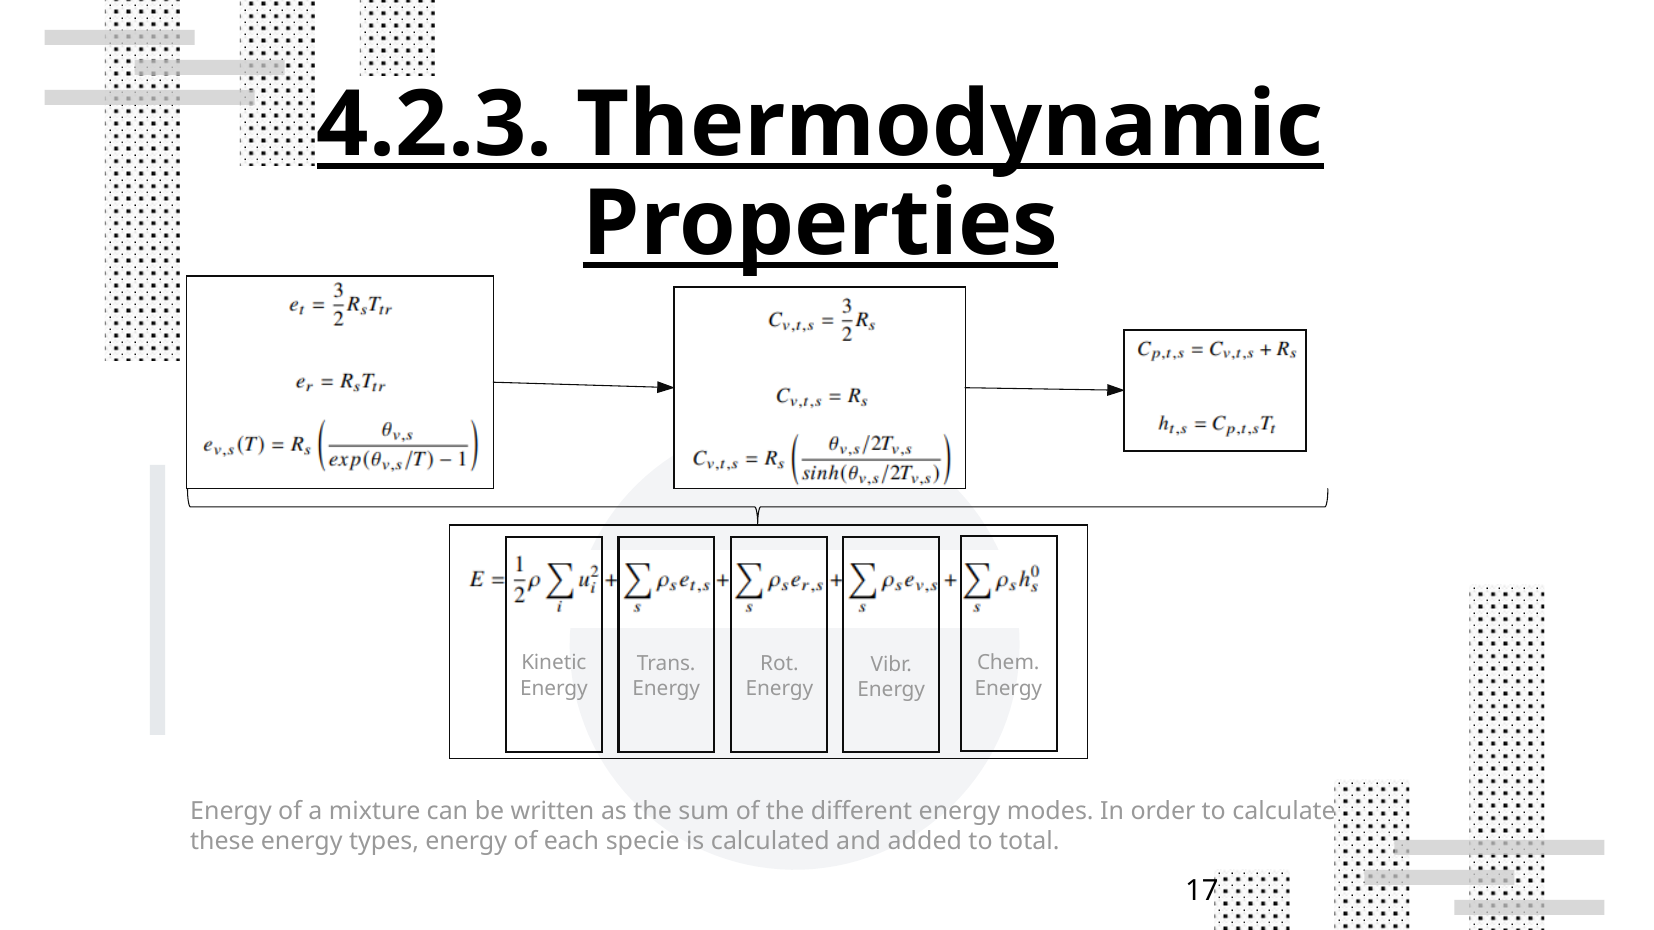

# 4.2.3. Thermodynamic Properties
Kinetic Energy
Chem. Energy
Trans. Energy
Rot. Energy
Vibr. Energy
Energy of a mixture can be written as the sum of the different energy modes. In order to calculate these energy types, energy of each specie is calculated and added to total.
17